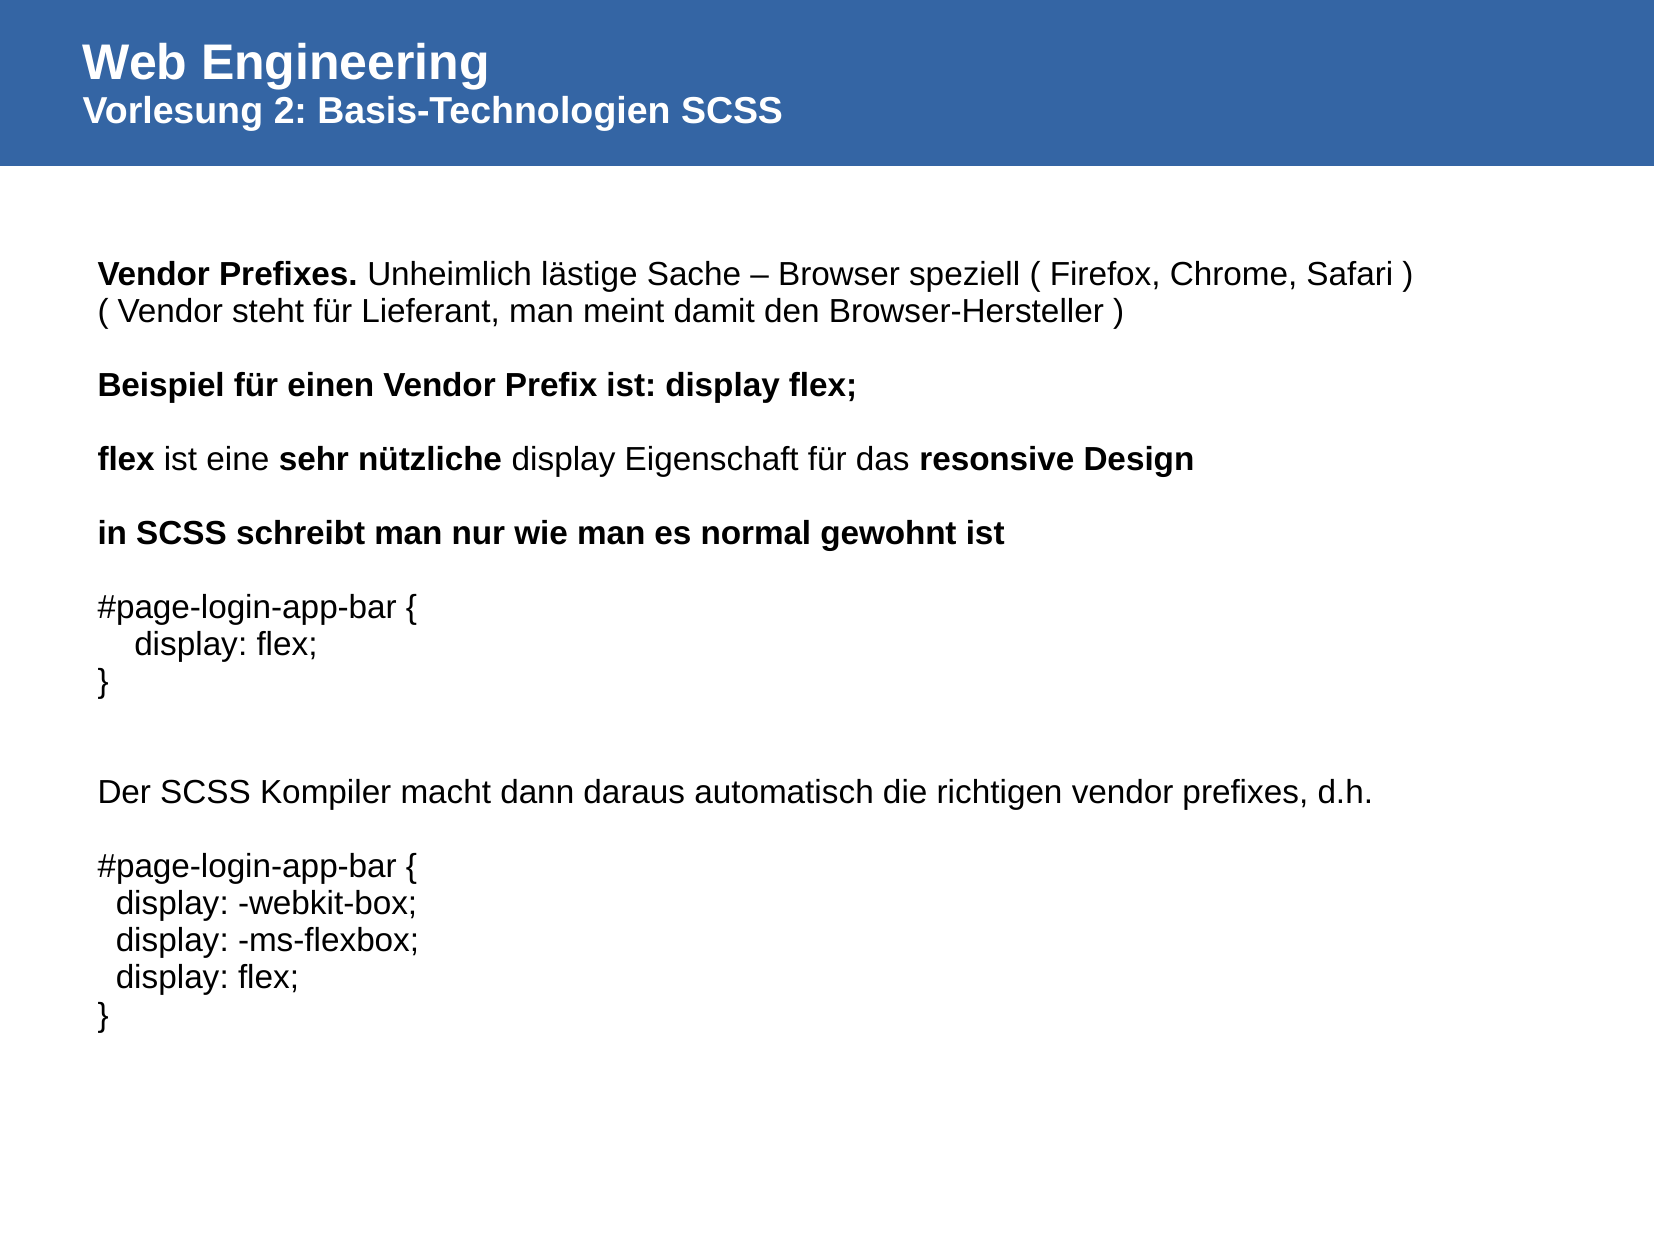

# Web Engineering Vorlesung 2: Basis-Technologien SCSS
Vendor Prefixes. Unheimlich lästige Sache – Browser speziell ( Firefox, Chrome, Safari )
( Vendor steht für Lieferant, man meint damit den Browser-Hersteller )
Beispiel für einen Vendor Prefix ist: display flex;
flex ist eine sehr nützliche display Eigenschaft für das resonsive Design
in SCSS schreibt man nur wie man es normal gewohnt ist
#page-login-app-bar {
 display: flex;
}
Der SCSS Kompiler macht dann daraus automatisch die richtigen vendor prefixes, d.h.
#page-login-app-bar {
 display: -webkit-box;
 display: -ms-flexbox;
 display: flex;
}